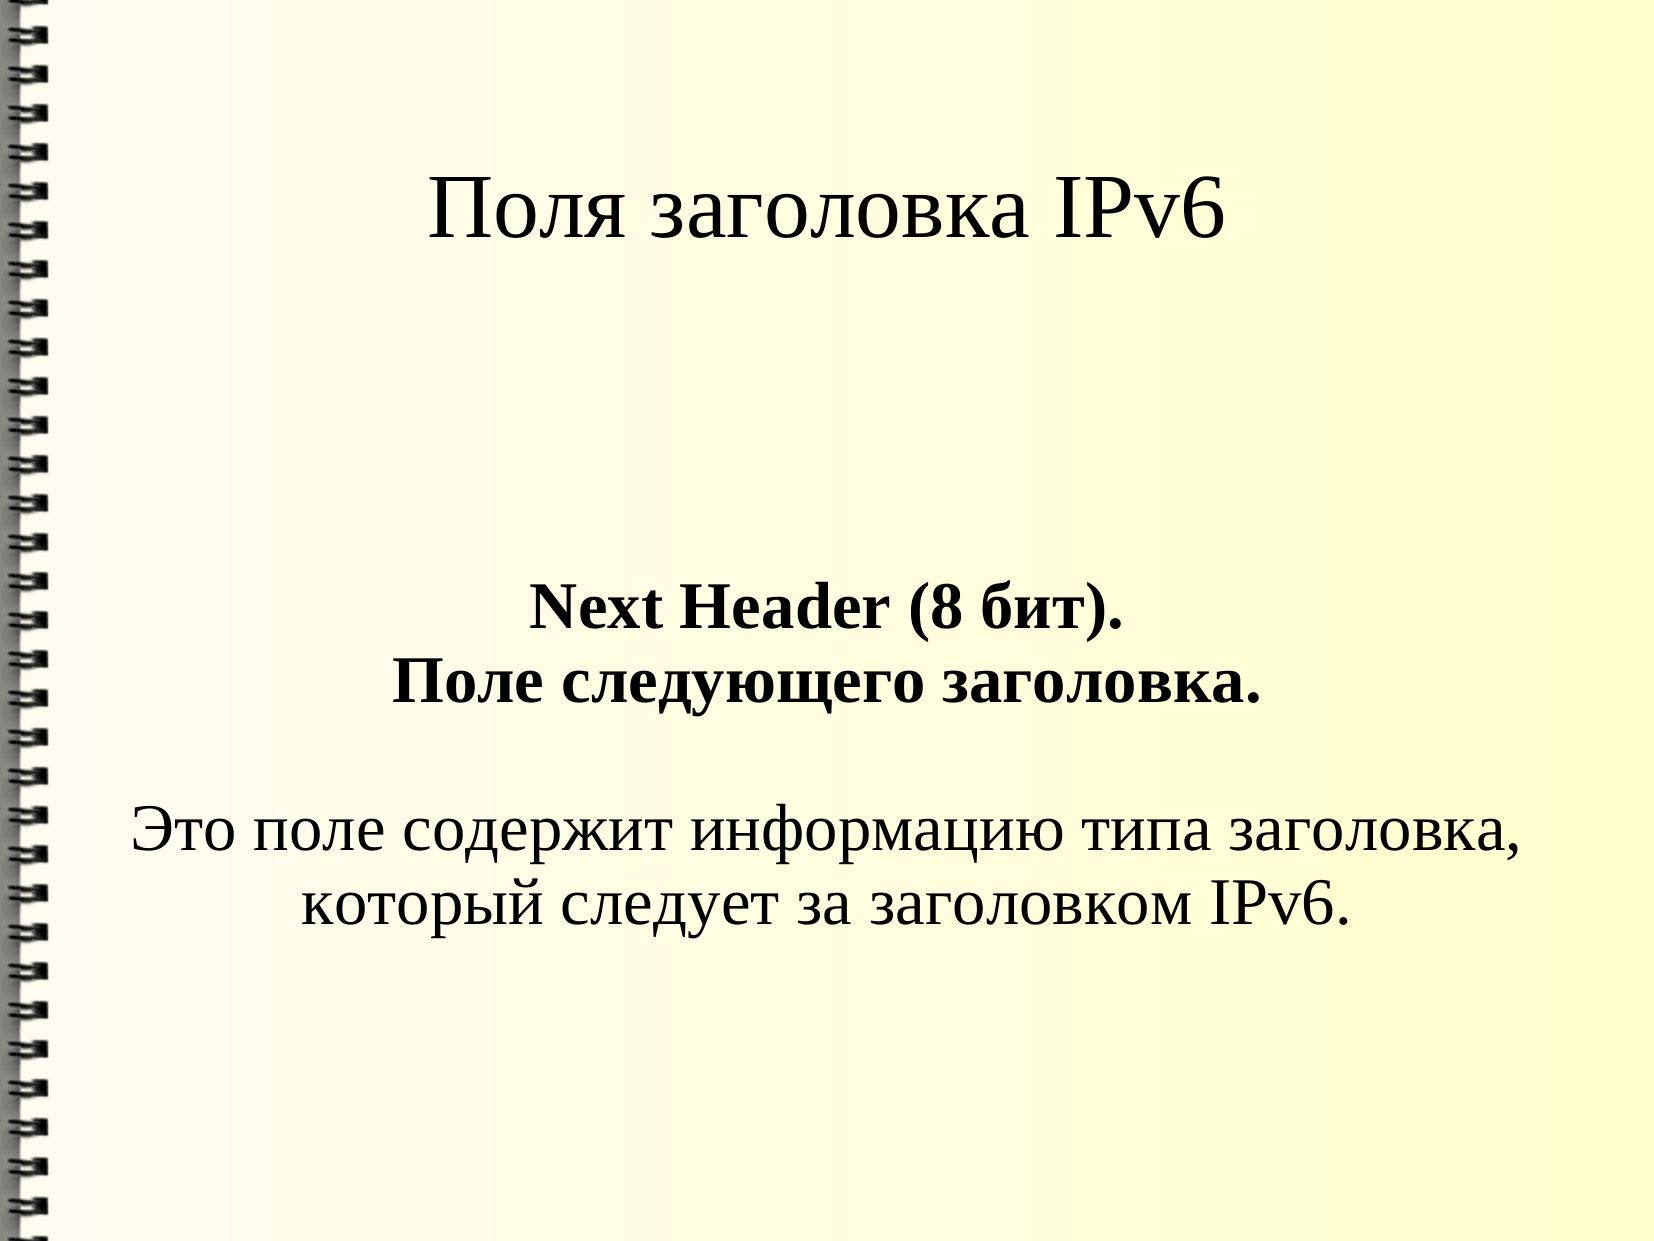

# Поля заголовка IPv6
Next Header (8 бит).
Поле следующего заголовка.
Это поле содержит информацию типа заголовка, который следует за заголовком IPv6.